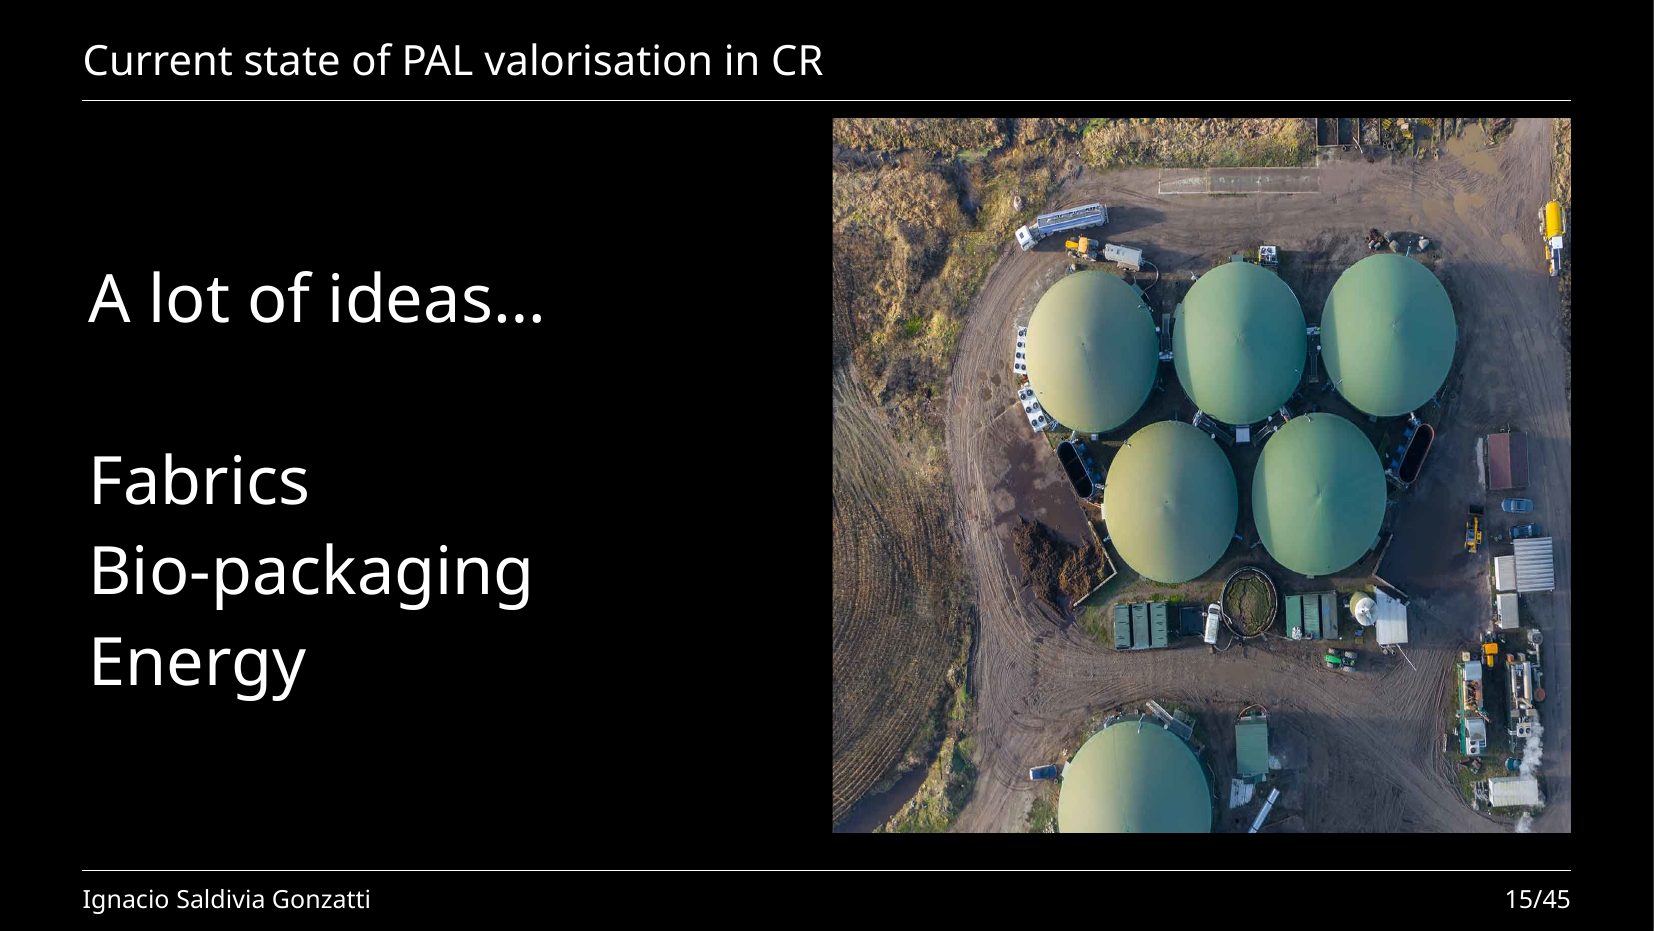

# Current state of PAL valorisation in CR
A lot of ideas…
Fabrics
Bio-packaging
Energy
Ignacio Saldivia Gonzatti
15